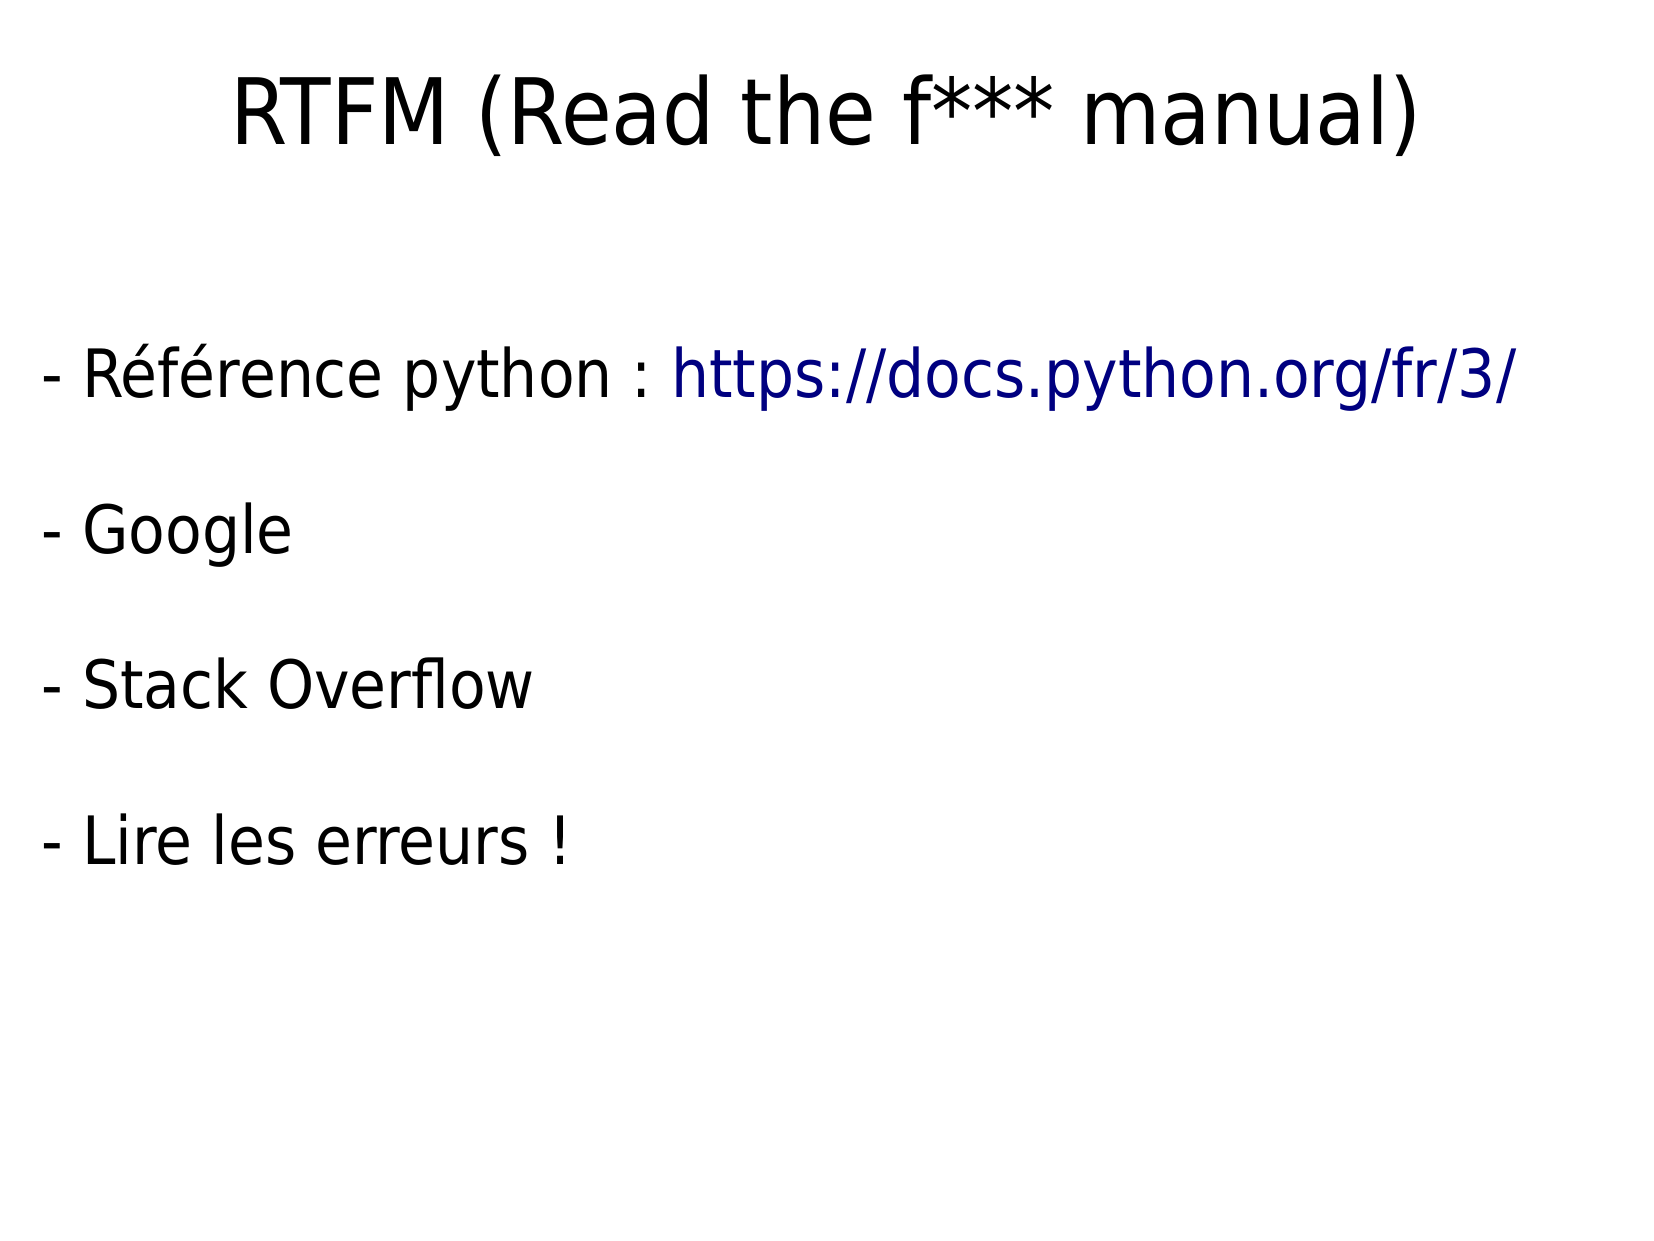

# RTFM (Read the f*** manual)
- Référence python : https://docs.python.org/fr/3/
- Google
- Stack Overflow
- Lire les erreurs !